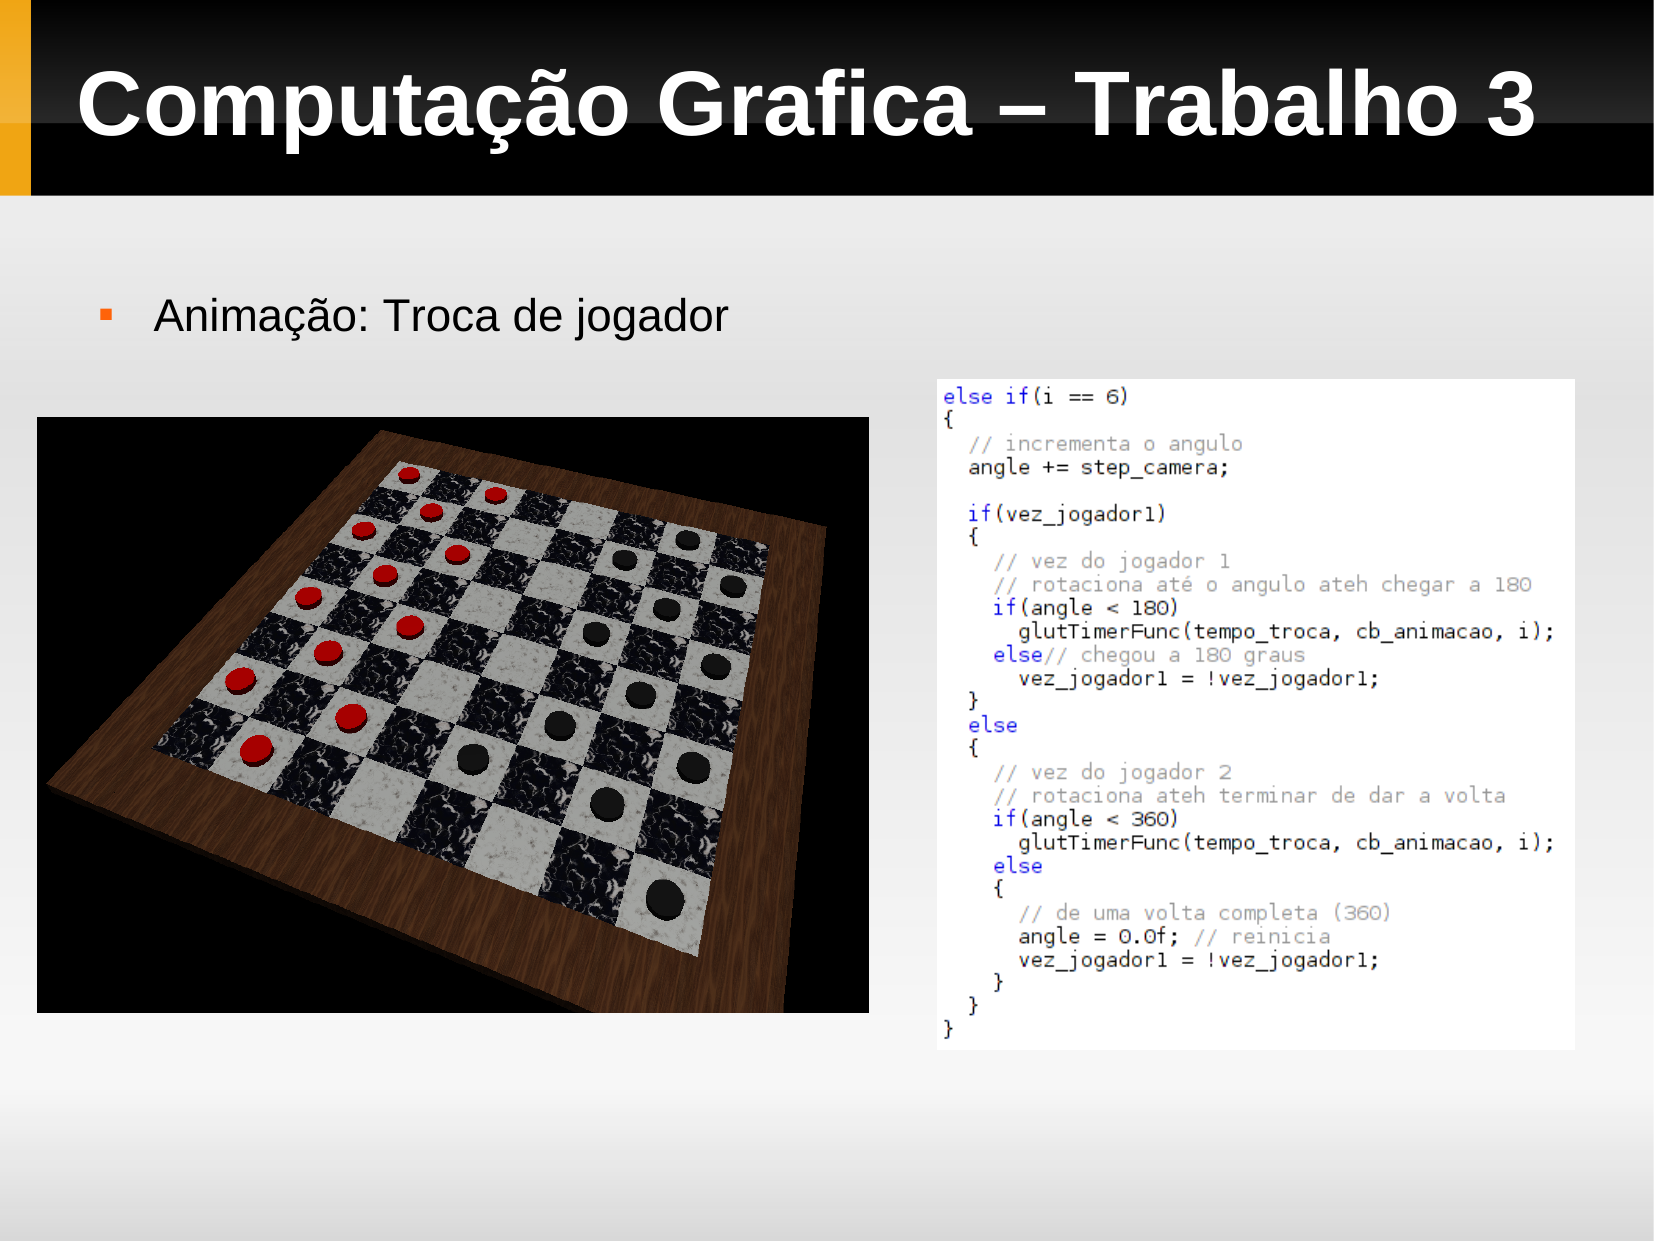

# Computação Grafica – Trabalho 3
Animação: Troca de jogador